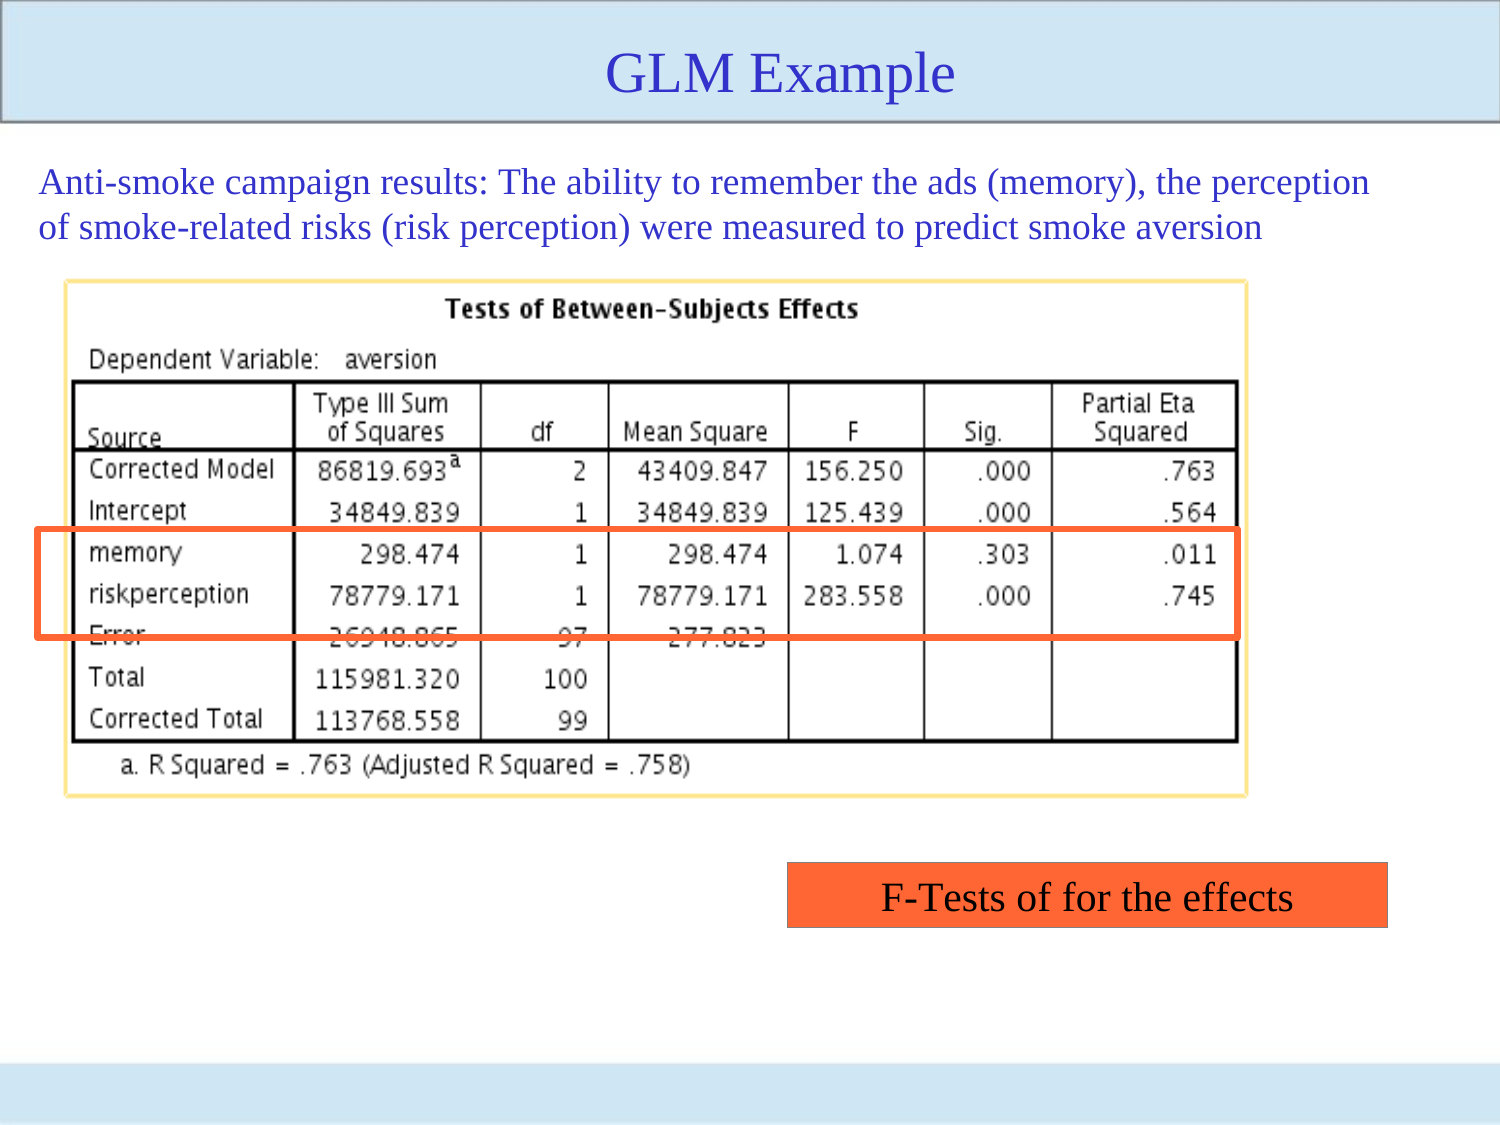

# GLM Example
Anti-smoke campaign results: The ability to remember the ads (memory), the perception of smoke-related risks (risk perception) were measured to predict smoke aversion
F-Tests of for the effects